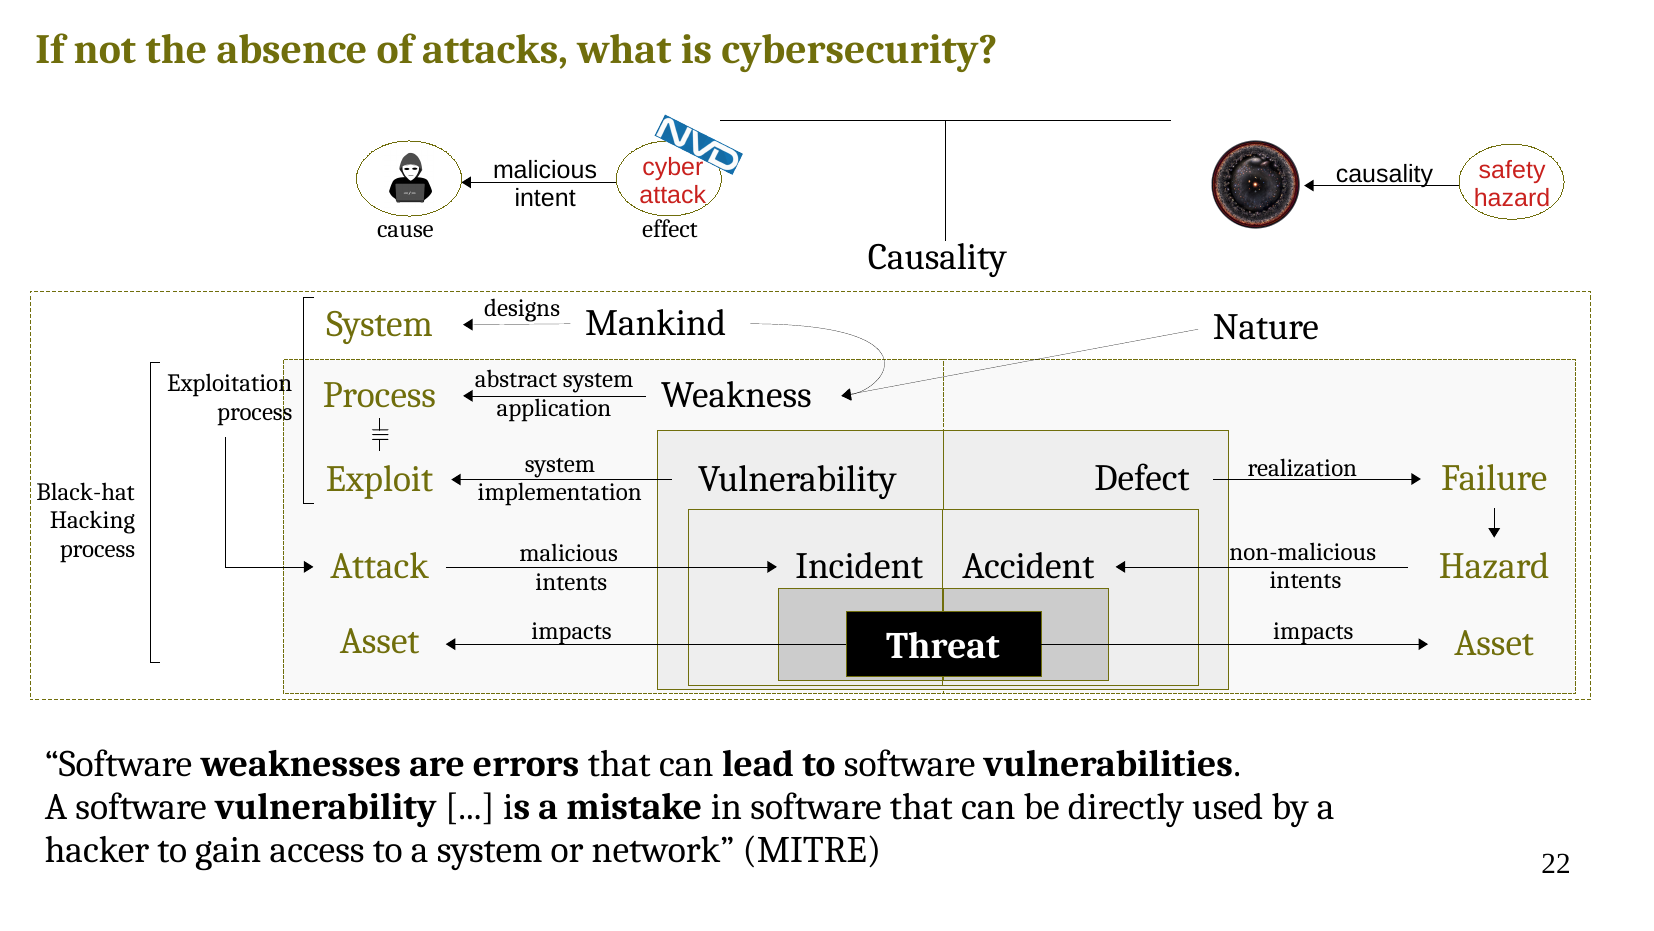

If not the absence of attacks, what is cybersecurity?
cyber
attack
safety
hazard
malicious
intent
causality
cause
effect
Causality
designs
Mankind
System
Nature
abstract system
application
Exploitation
process
Process
Weakness
system
implementation
realization
Defect
Failure
Exploit
Vulnerability
Black-hat
Hacking
process
non-malicious
intents
malicious
intents
Attack
Incident
Accident
Hazard
impacts
impacts
Threat
Asset
Asset
“Software weaknesses are errors that can lead to software vulnerabilities.
A software vulnerability [...] is a mistake in software that can be directly used by a hacker to gain access to a system or network” (MITRE)
22